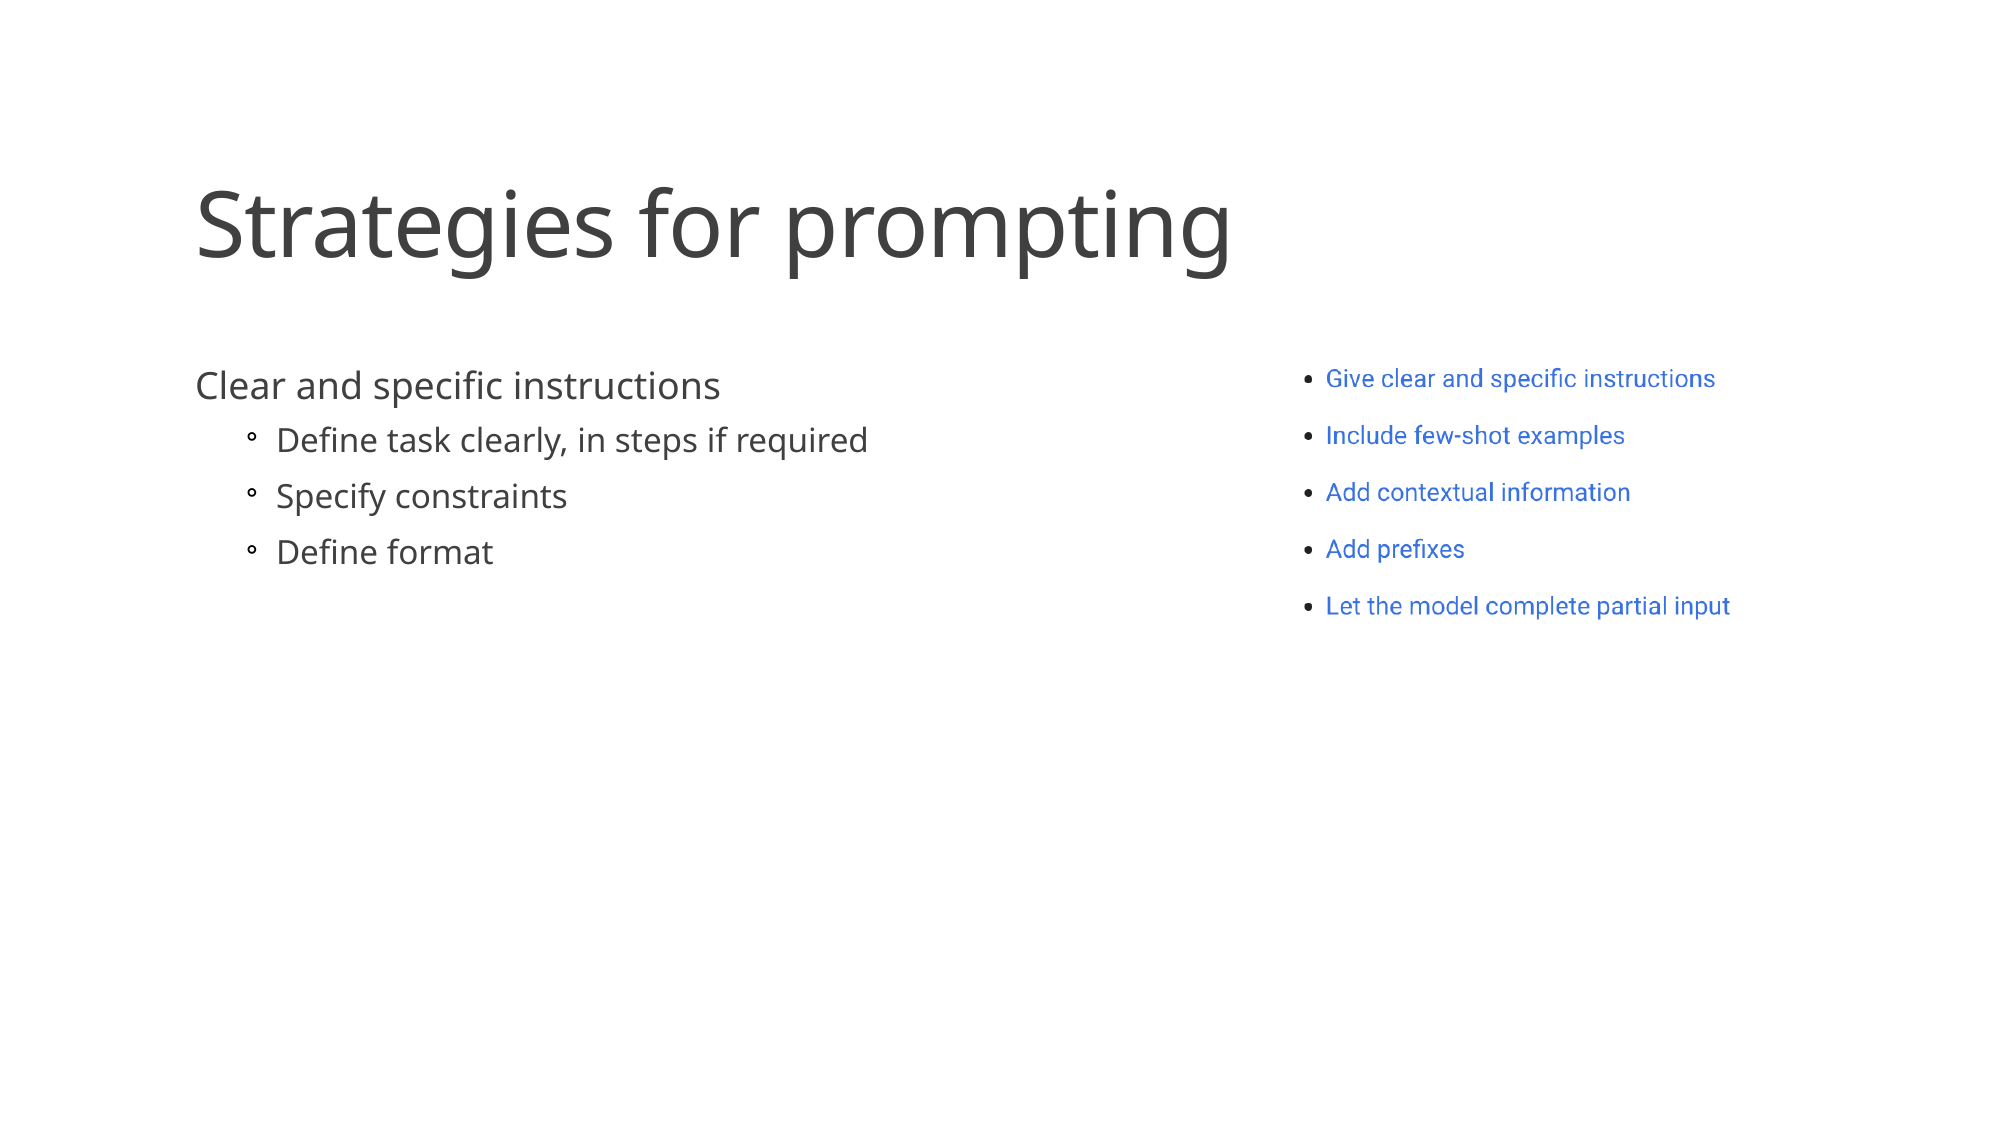

# Strategies for prompting
Clear and specific instructions
Define task clearly, in steps if required
Specify constraints
Define format